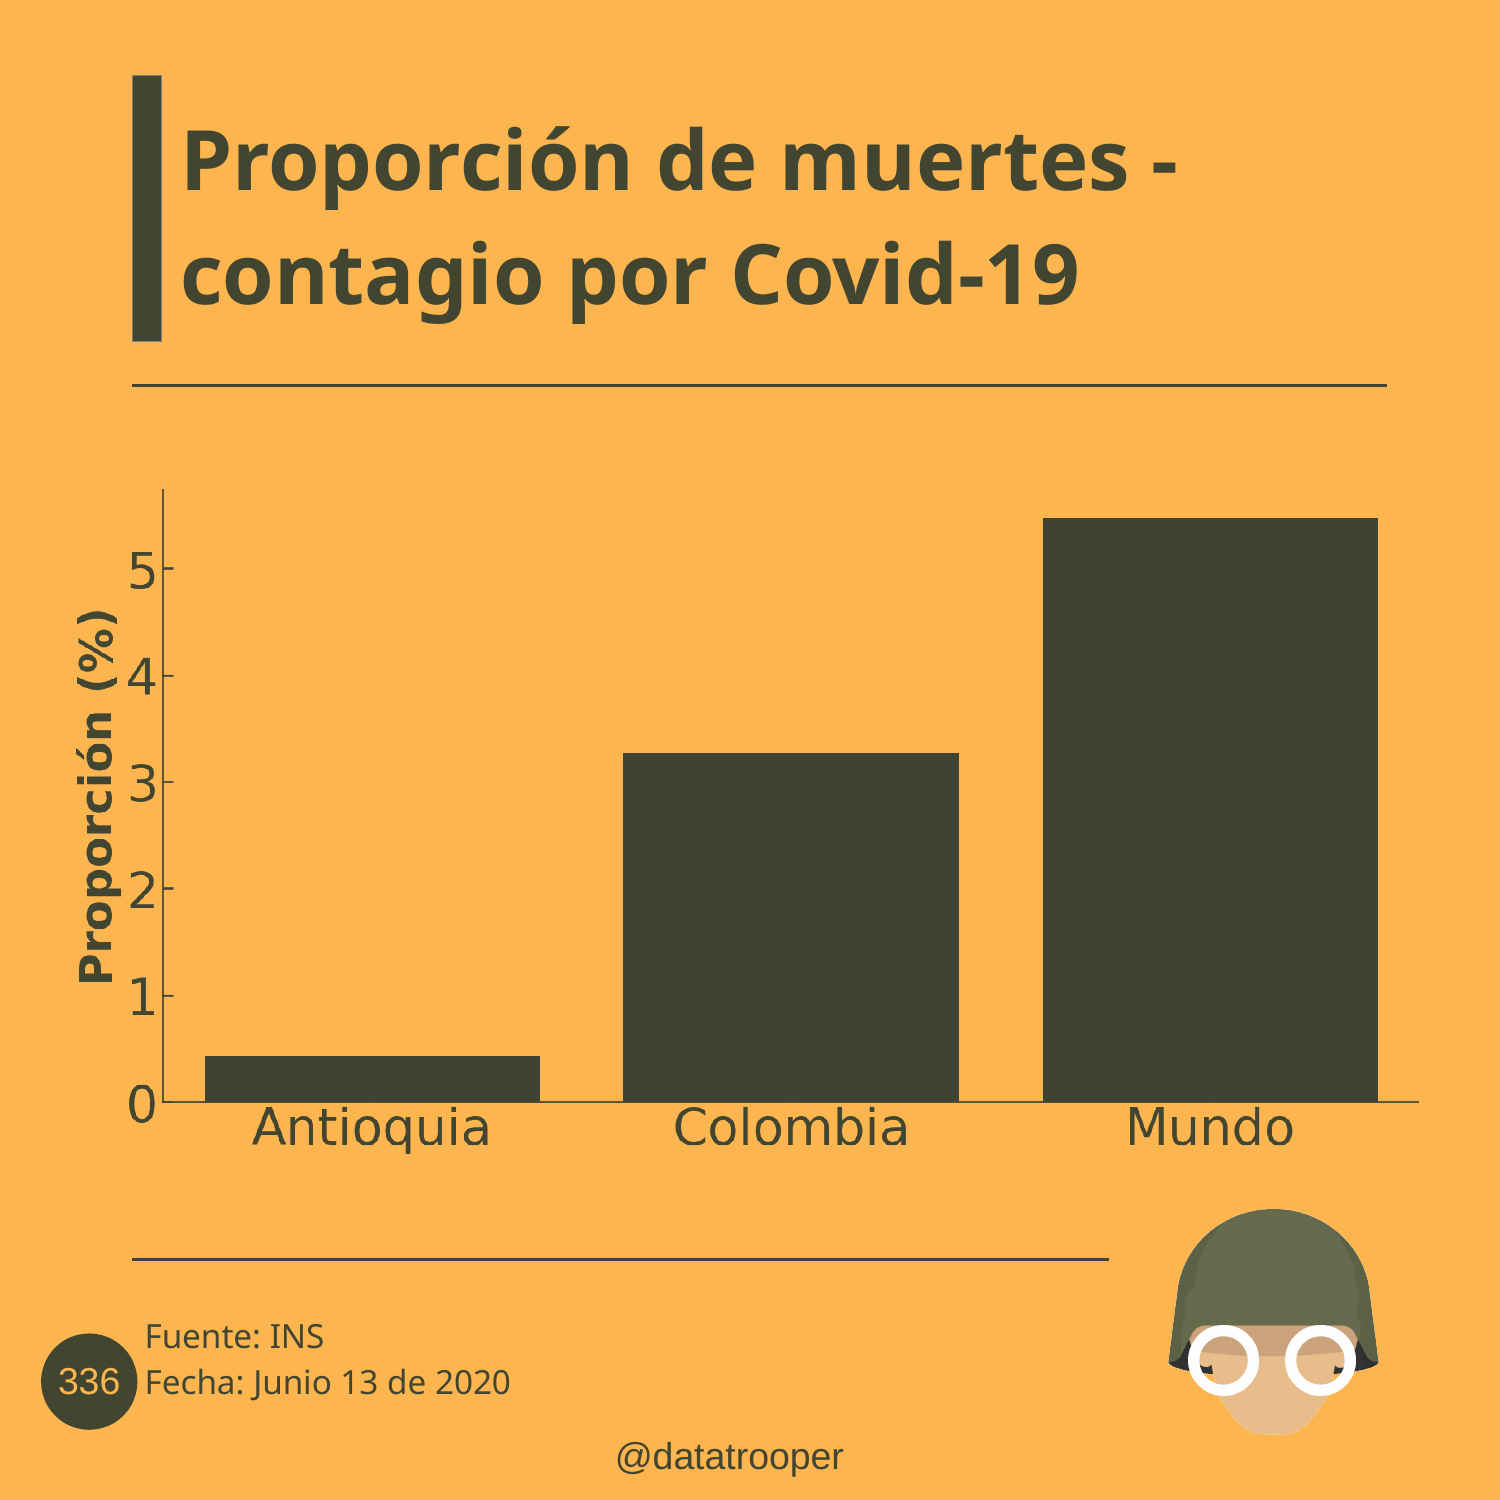

# Proporción de muertes - contagio por Covid-19